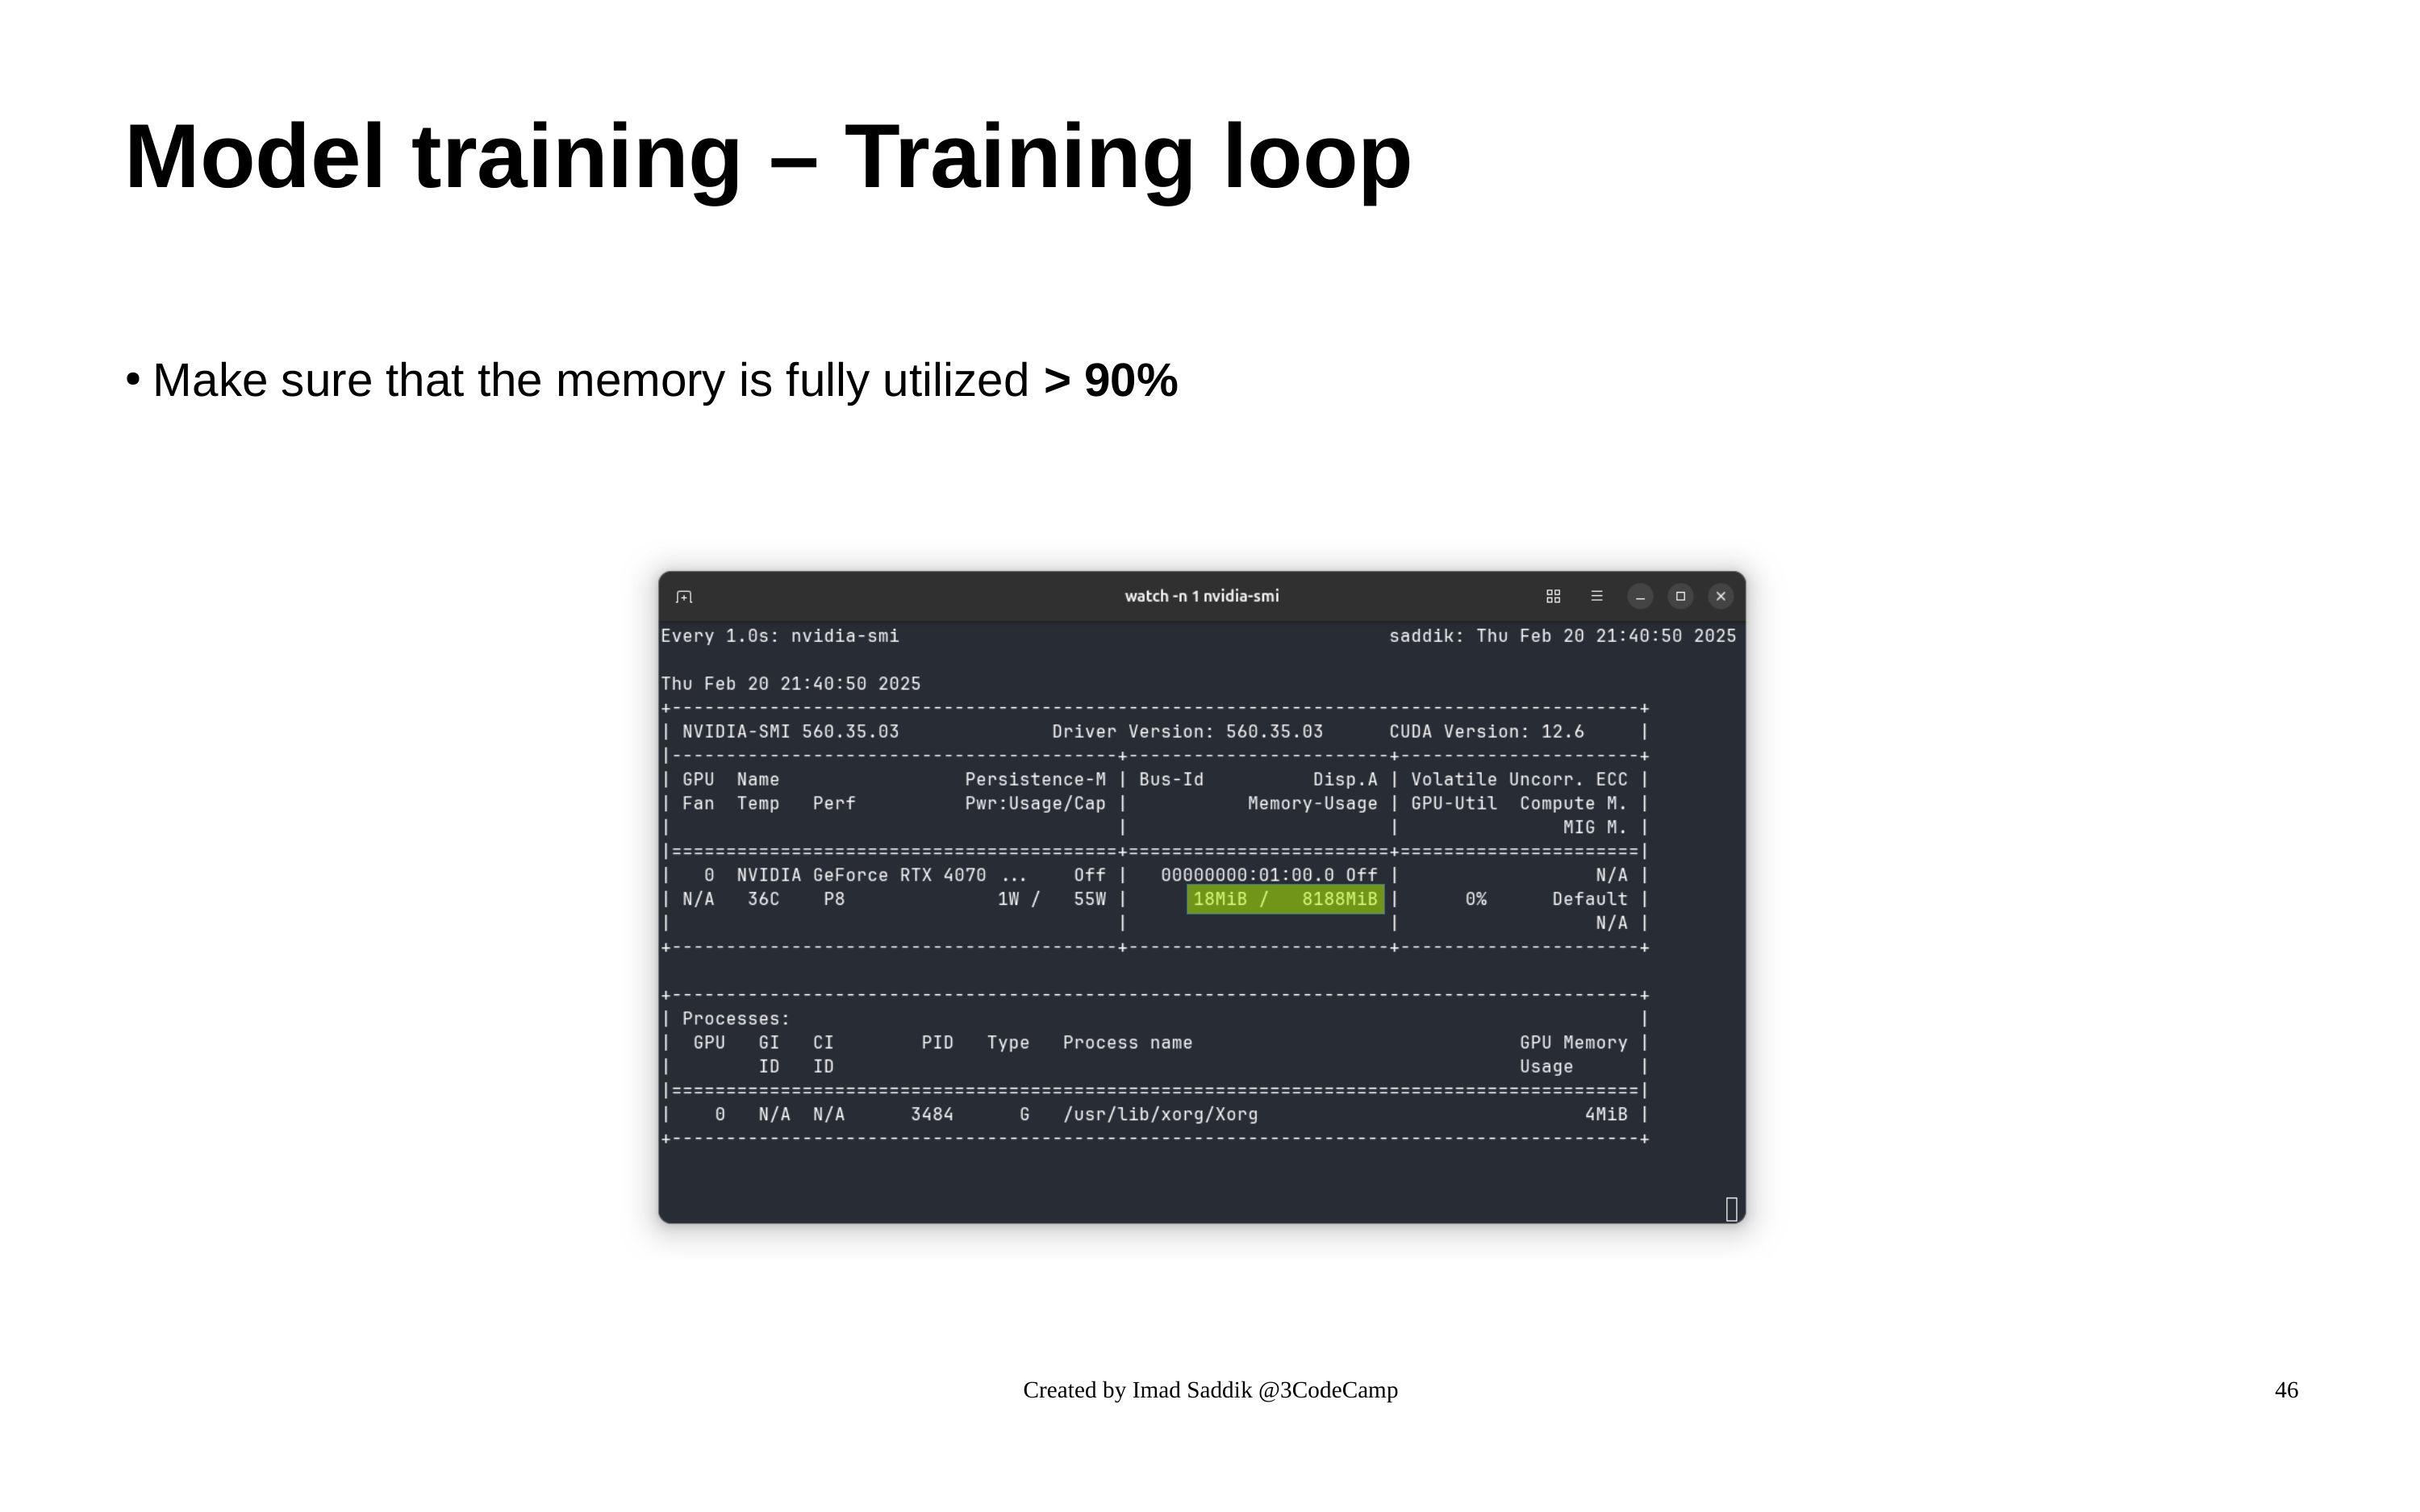

Model training – Training loop
Make sure that the memory is fully utilized > 90%
Created by Imad Saddik @3CodeCamp
46